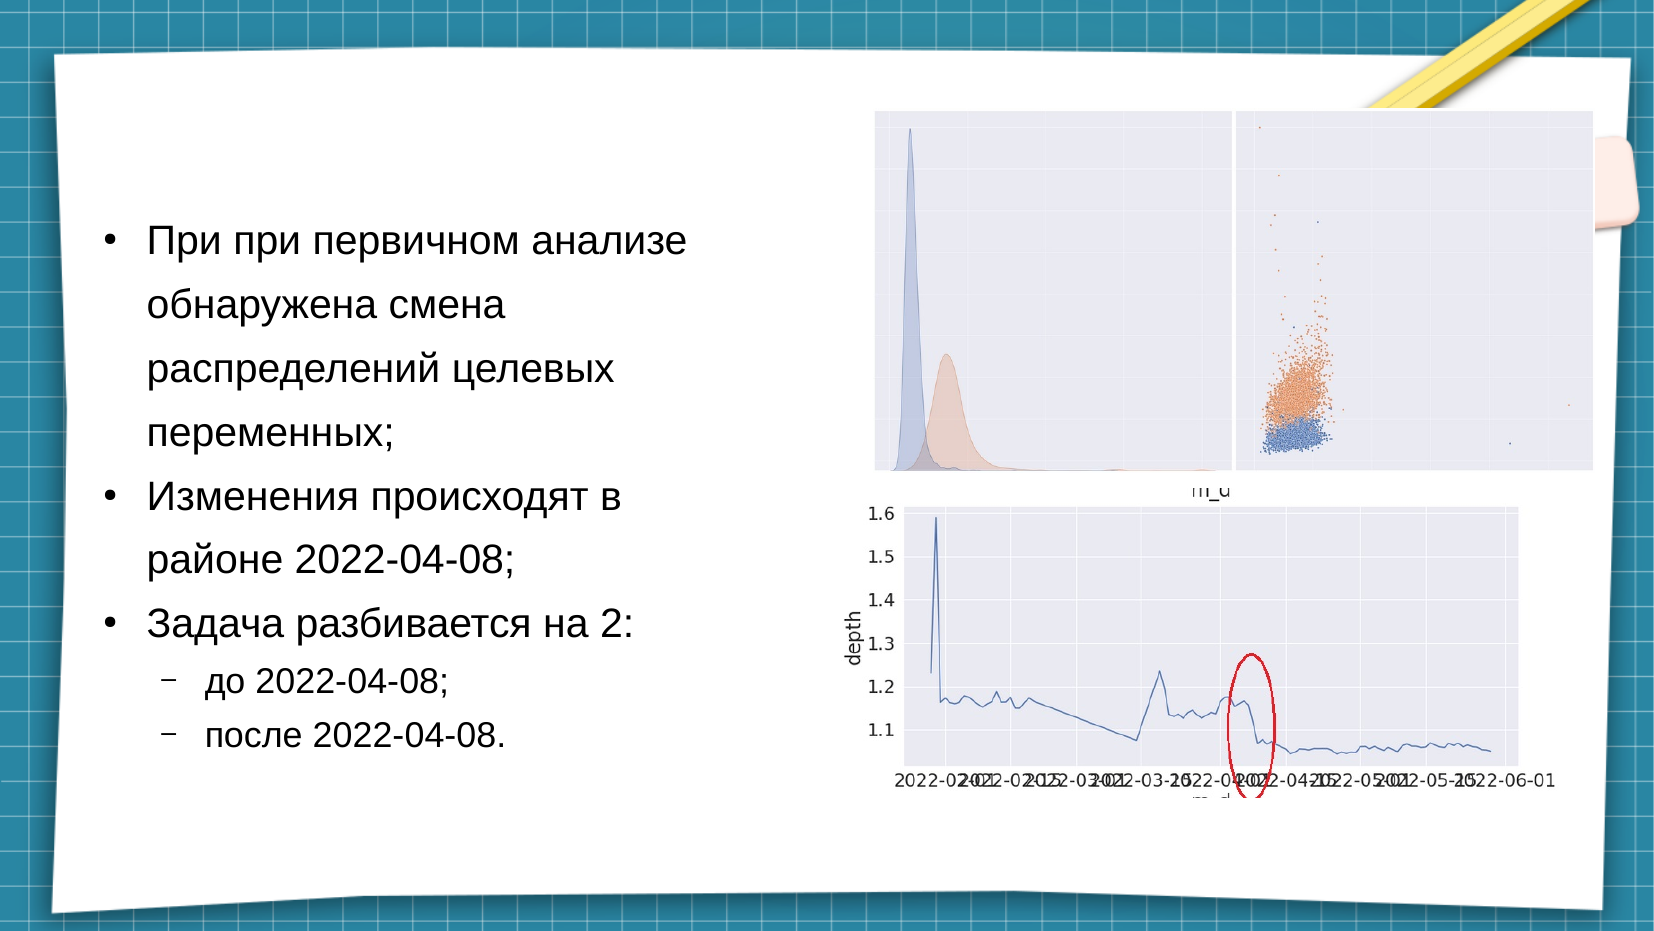

#
При при первичном анализе
обнаружена смена
распределений целевых
переменных;
Изменения происходят в
районе 2022-04-08;
Задача разбивается на 2:
до 2022-04-08;
после 2022-04-08.